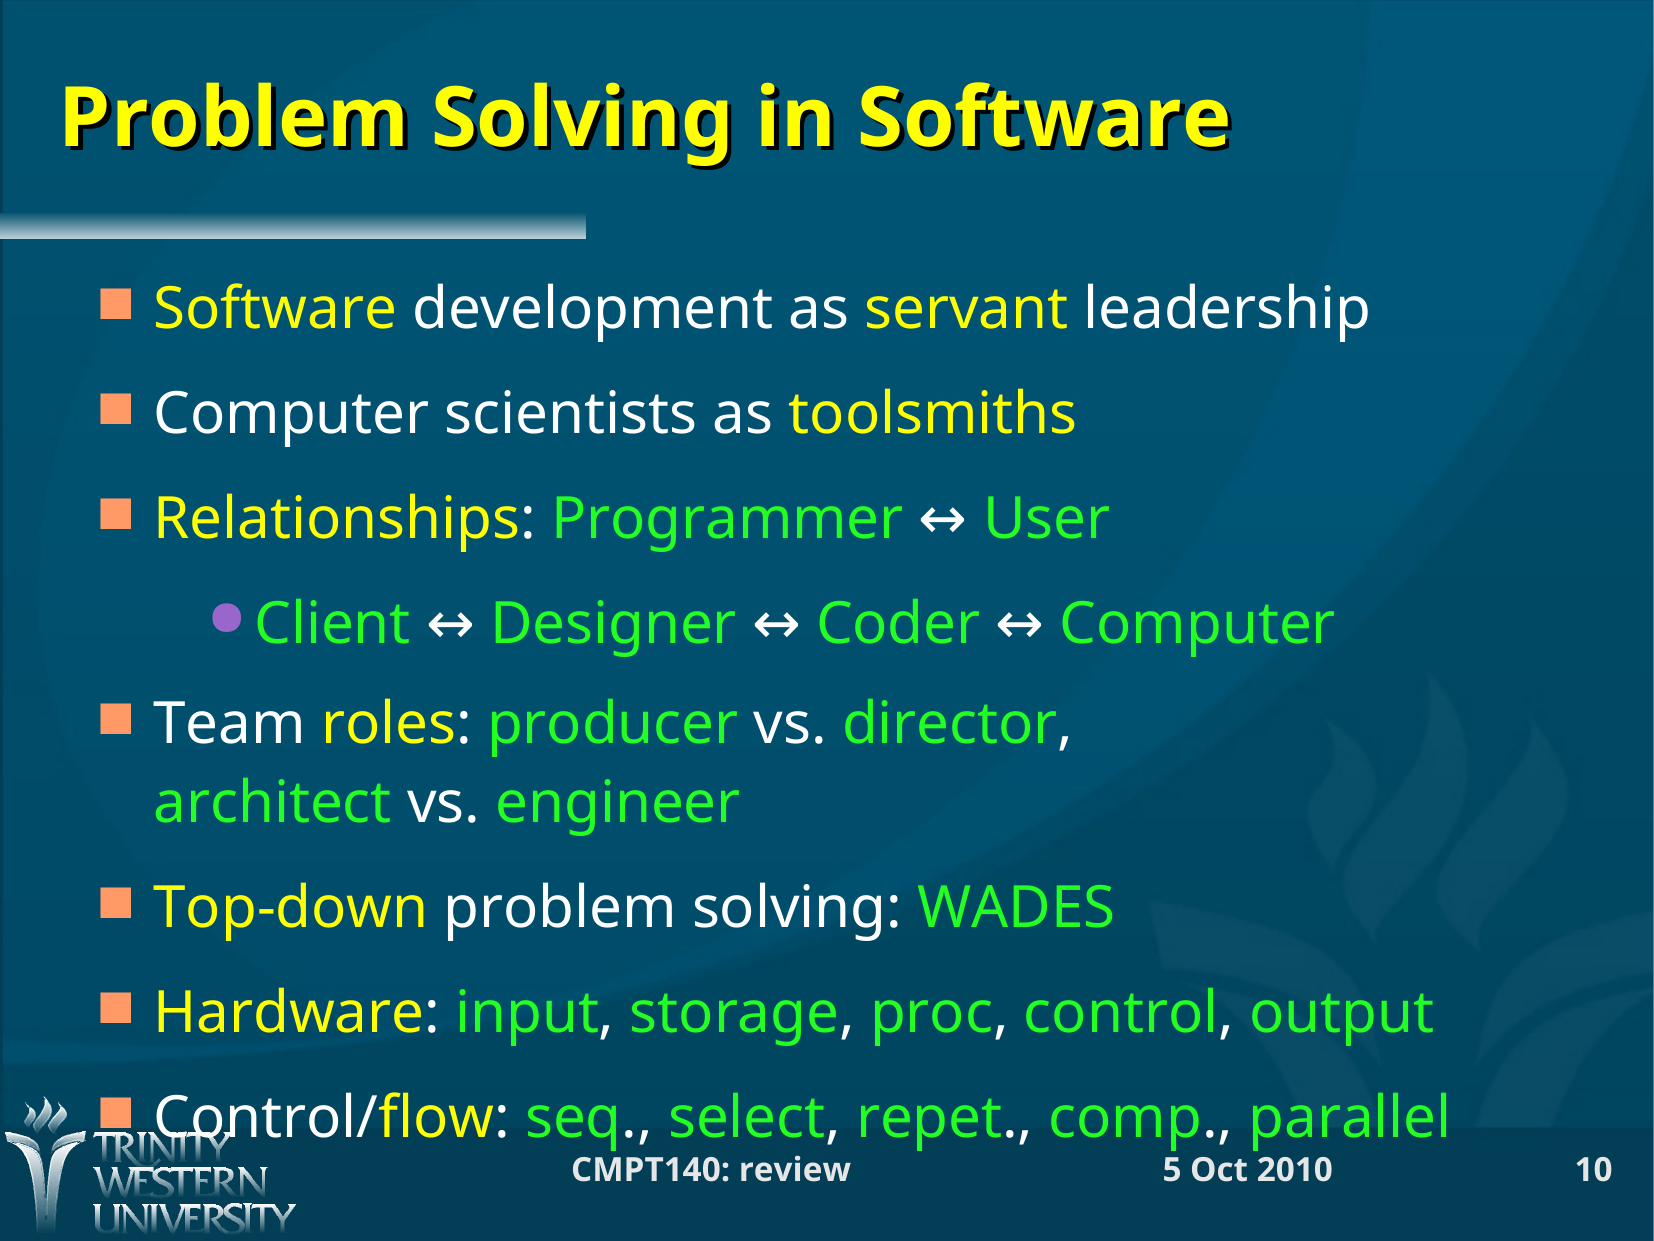

# Problem Solving in Software
Software development as servant leadership
Computer scientists as toolsmiths
Relationships: Programmer ↔ User
Client ↔ Designer ↔ Coder ↔ Computer
Team roles: producer vs. director,
architect vs. engineer
Top-down problem solving: WADES
Hardware: input, storage, proc, control, output
Control/flow: seq., select, repet., comp., parallel
CMPT140: review
5 Oct 2010
10